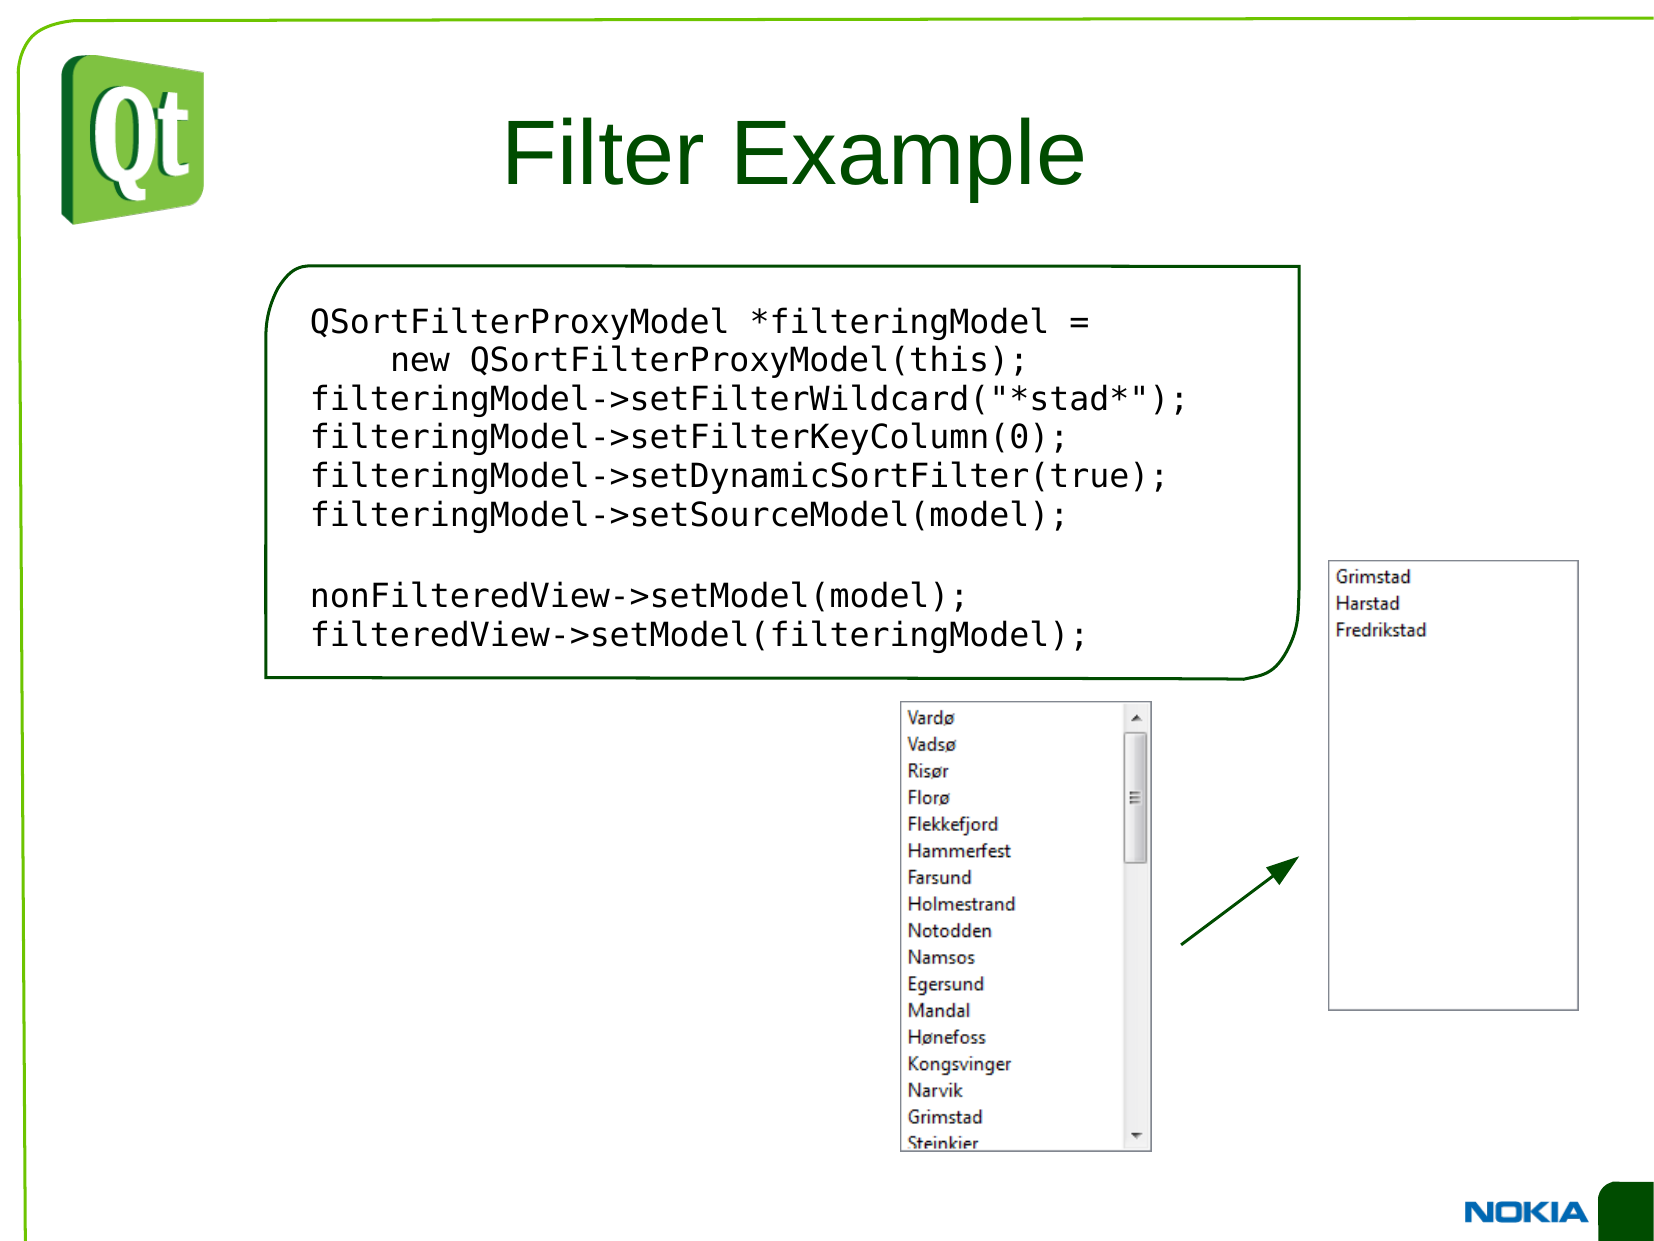

# Filter Example
QSortFilterProxyModel *filteringModel =
 new QSortFilterProxyModel(this);
filteringModel->setFilterWildcard("*stad*");
filteringModel->setFilterKeyColumn(0);
filteringModel->setDynamicSortFilter(true);
filteringModel->setSourceModel(model);
nonFilteredView->setModel(model);
filteredView->setModel(filteringModel);